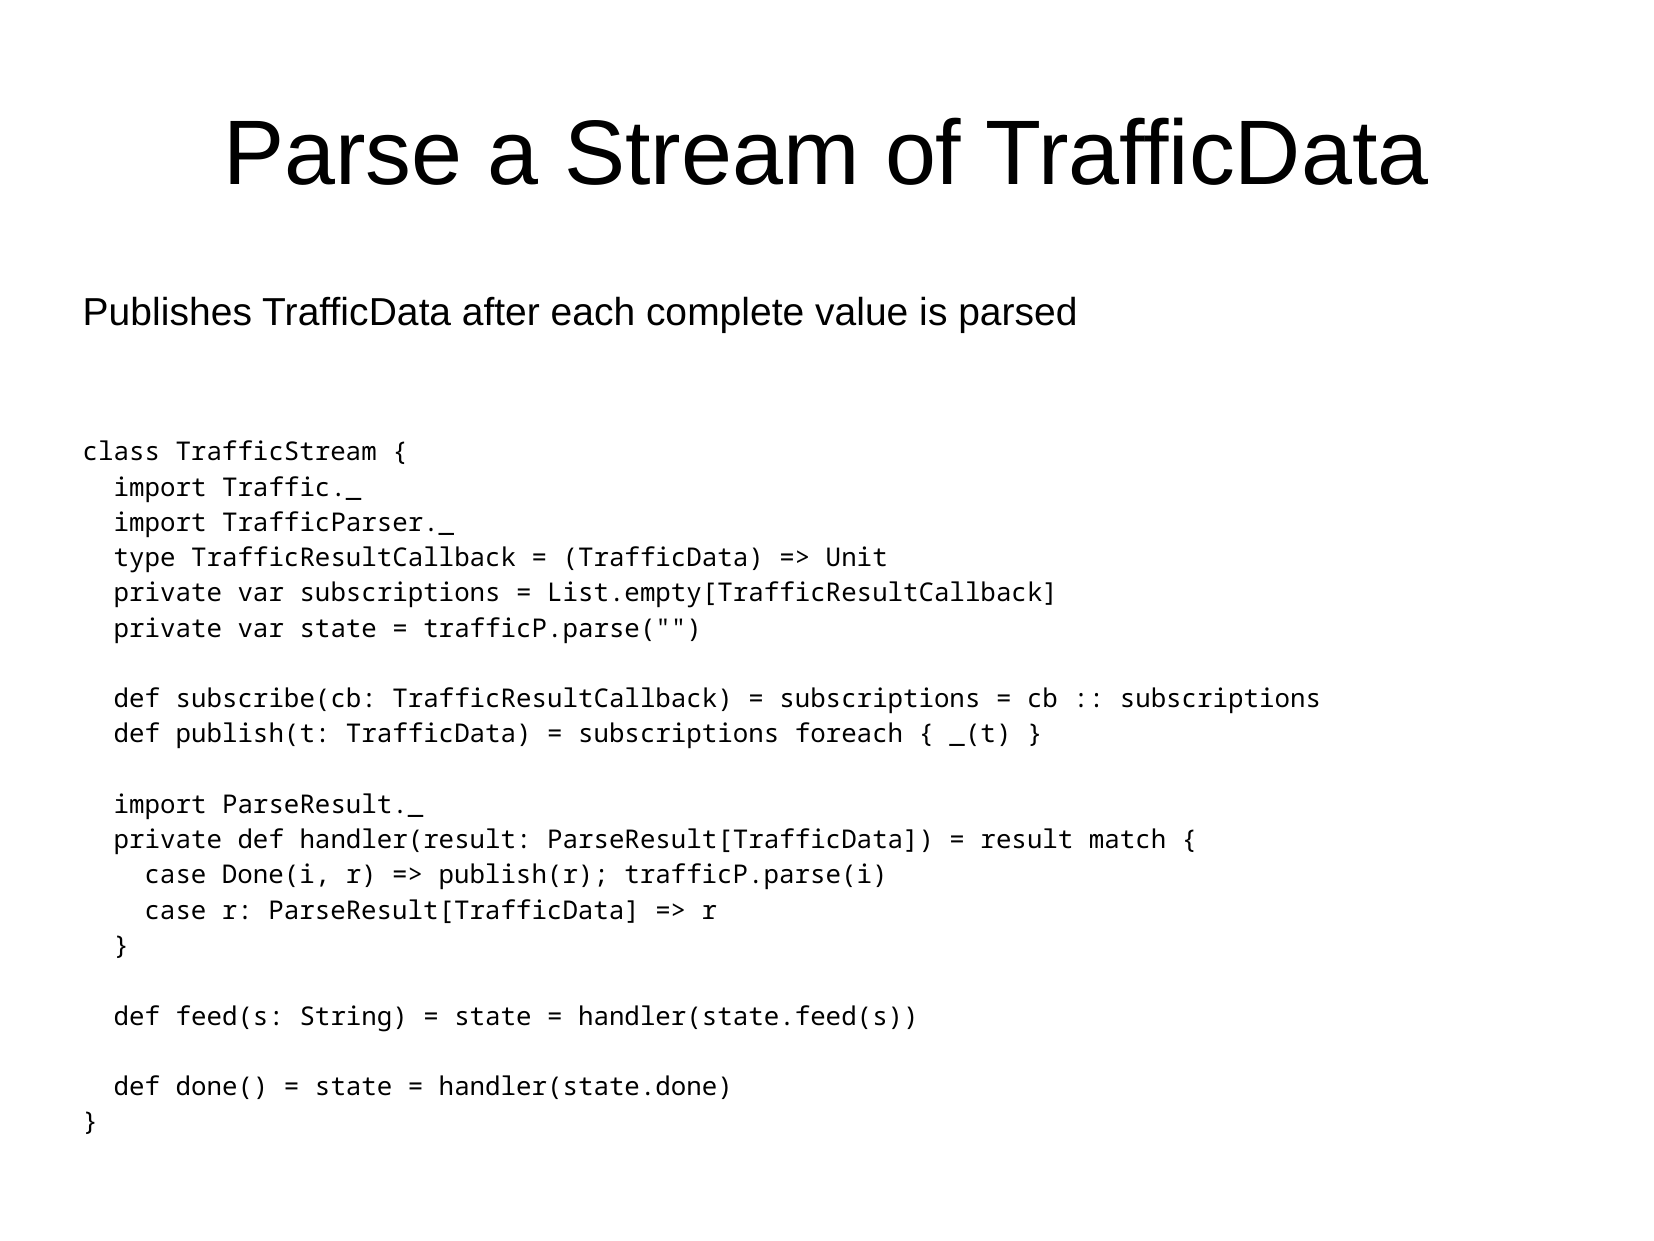

# Parse a Stream of TrafficData
Publishes TrafficData after each complete value is parsed
class TrafficStream {
 import Traffic._
 import TrafficParser._
 type TrafficResultCallback = (TrafficData) => Unit
 private var subscriptions = List.empty[TrafficResultCallback]
 private var state = trafficP.parse("")
 def subscribe(cb: TrafficResultCallback) = subscriptions = cb :: subscriptions
 def publish(t: TrafficData) = subscriptions foreach { _(t) }
 import ParseResult._
 private def handler(result: ParseResult[TrafficData]) = result match {
 case Done(i, r) => publish(r); trafficP.parse(i)
 case r: ParseResult[TrafficData] => r
 }
 def feed(s: String) = state = handler(state.feed(s))
 def done() = state = handler(state.done)
}